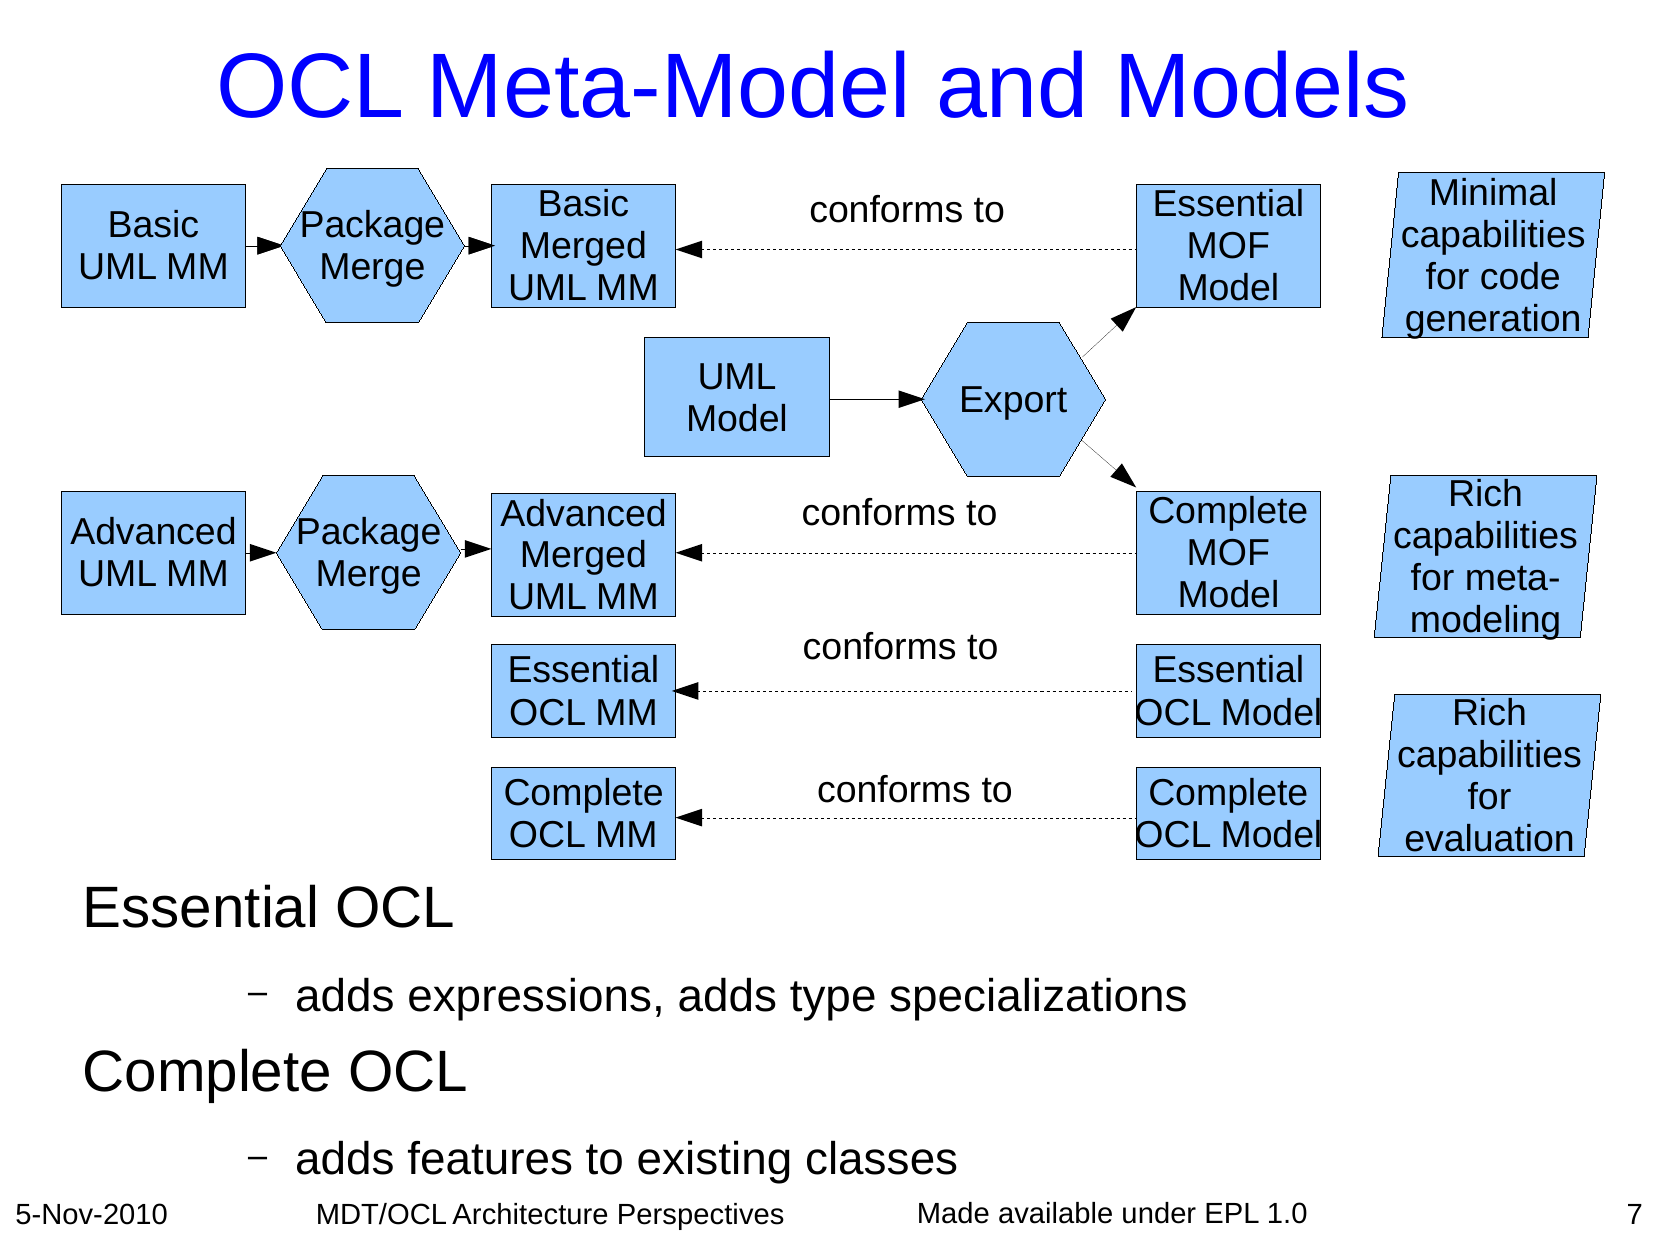

# OCL Meta-Model and Models
Package
Merge
Package
Merge
Minimal
capabilities
for code
generation
conforms to
Basic
UML MM
Basic
UML MM
Basic
Merged
UML MM
Basic
Merged
UML MM
Essential
MOF
Model
Basic
UML
Basic
UML
Export
UML
Model
Package
Merge
Rich
capabilities
for meta-
modeling
conforms to
Advanced
UML MM
Complete
MOF
Model
Advanced
Merged
UML MM
conforms to
Essential
OCL MM
Essential
OCL Model
Rich
capabilities
for
evaluation
conforms to
Complete
OCL MM
Complete
OCL Model
Essential OCL
adds expressions, adds type specializations
Complete OCL
adds features to existing classes
5-Nov-2010
MDT/OCL Architecture Perspectives
7